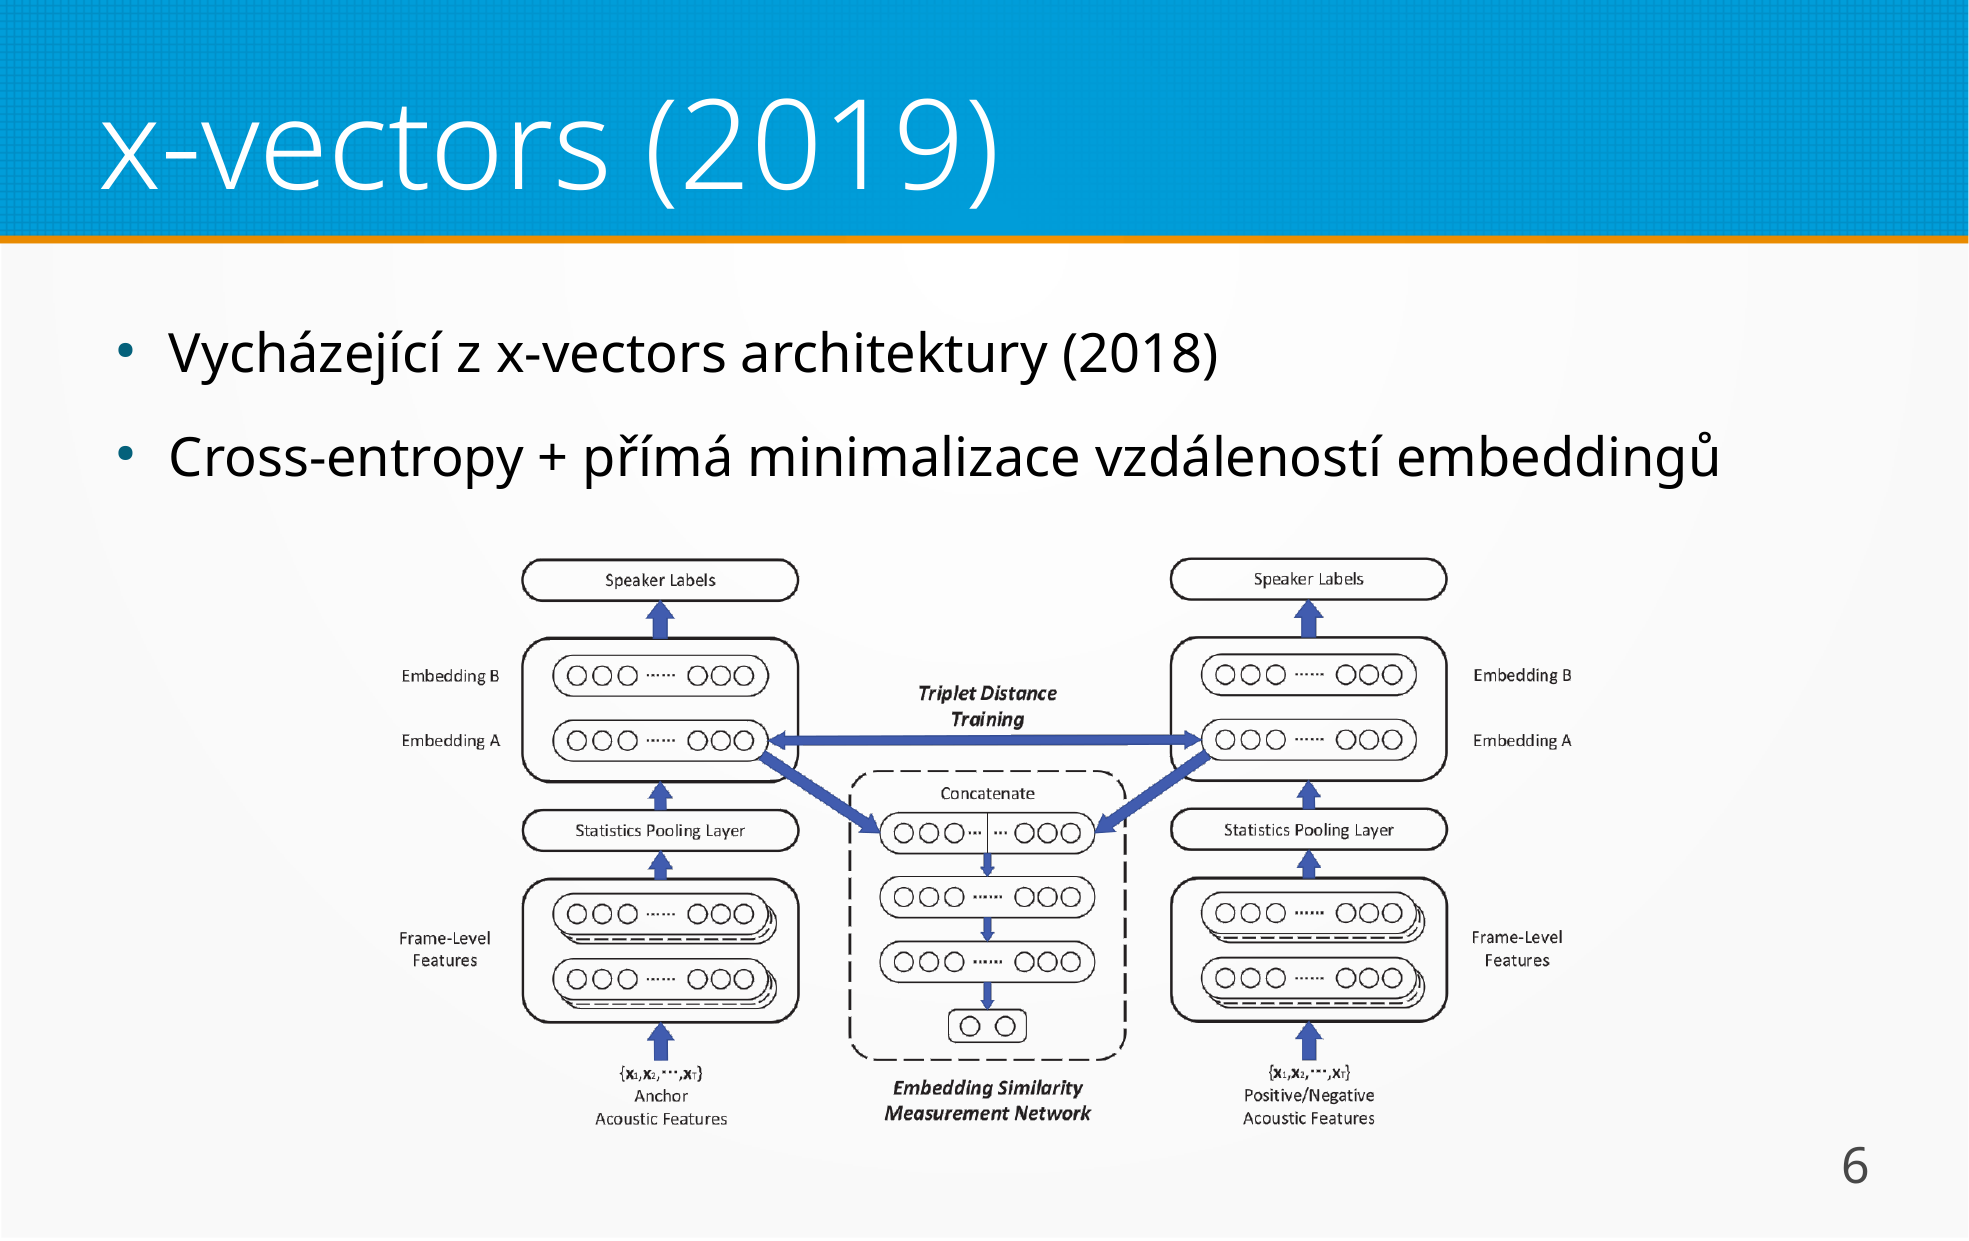

# x-vectors (2019)
Vycházející z x-vectors architektury (2018)
Cross-entropy + přímá minimalizace vzdáleností embeddingů
6